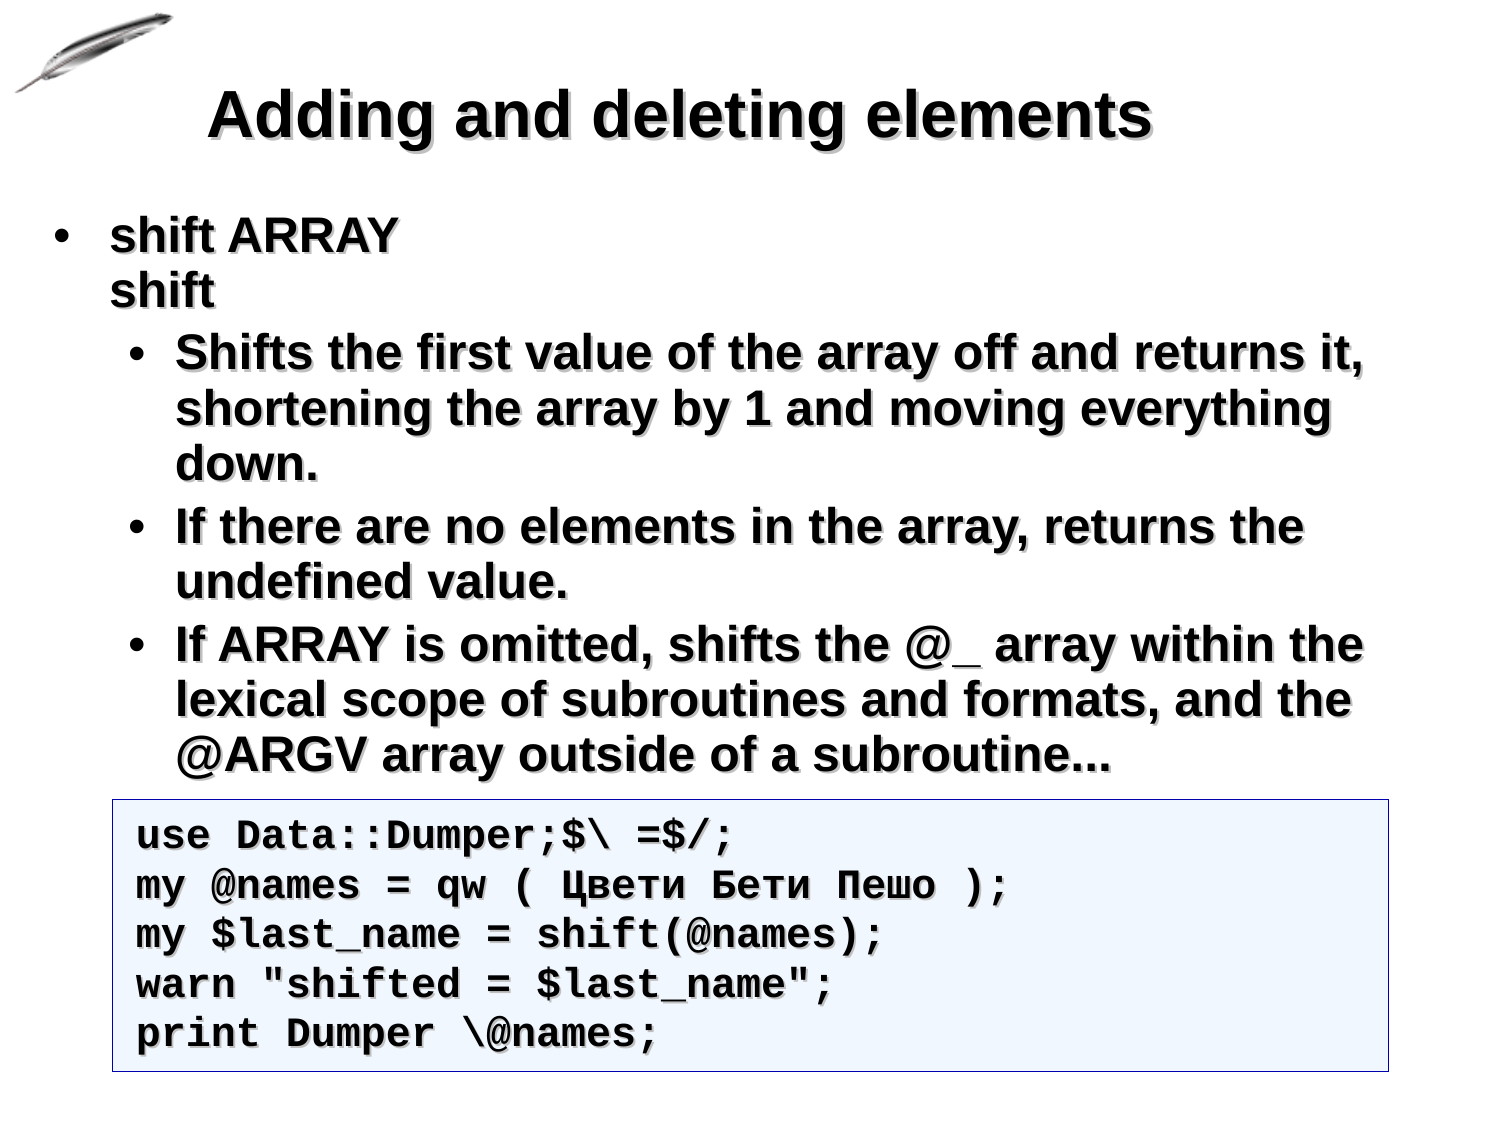

# Adding and deleting elements
shift ARRAY
shift
Shifts the first value of the array off and returns it, shortening the array by 1 and moving everything down.
If there are no elements in the array, returns the undefined value.
If ARRAY is omitted, shifts the @_ array within the lexical scope of subroutines and formats, and the @ARGV array outside of a subroutine...
use Data::Dumper;$\ =$/;
my @names = qw ( Цвети Бети Пешо );
my $last_name = shift(@names);
warn "shifted = $last_name";
print Dumper \@names;